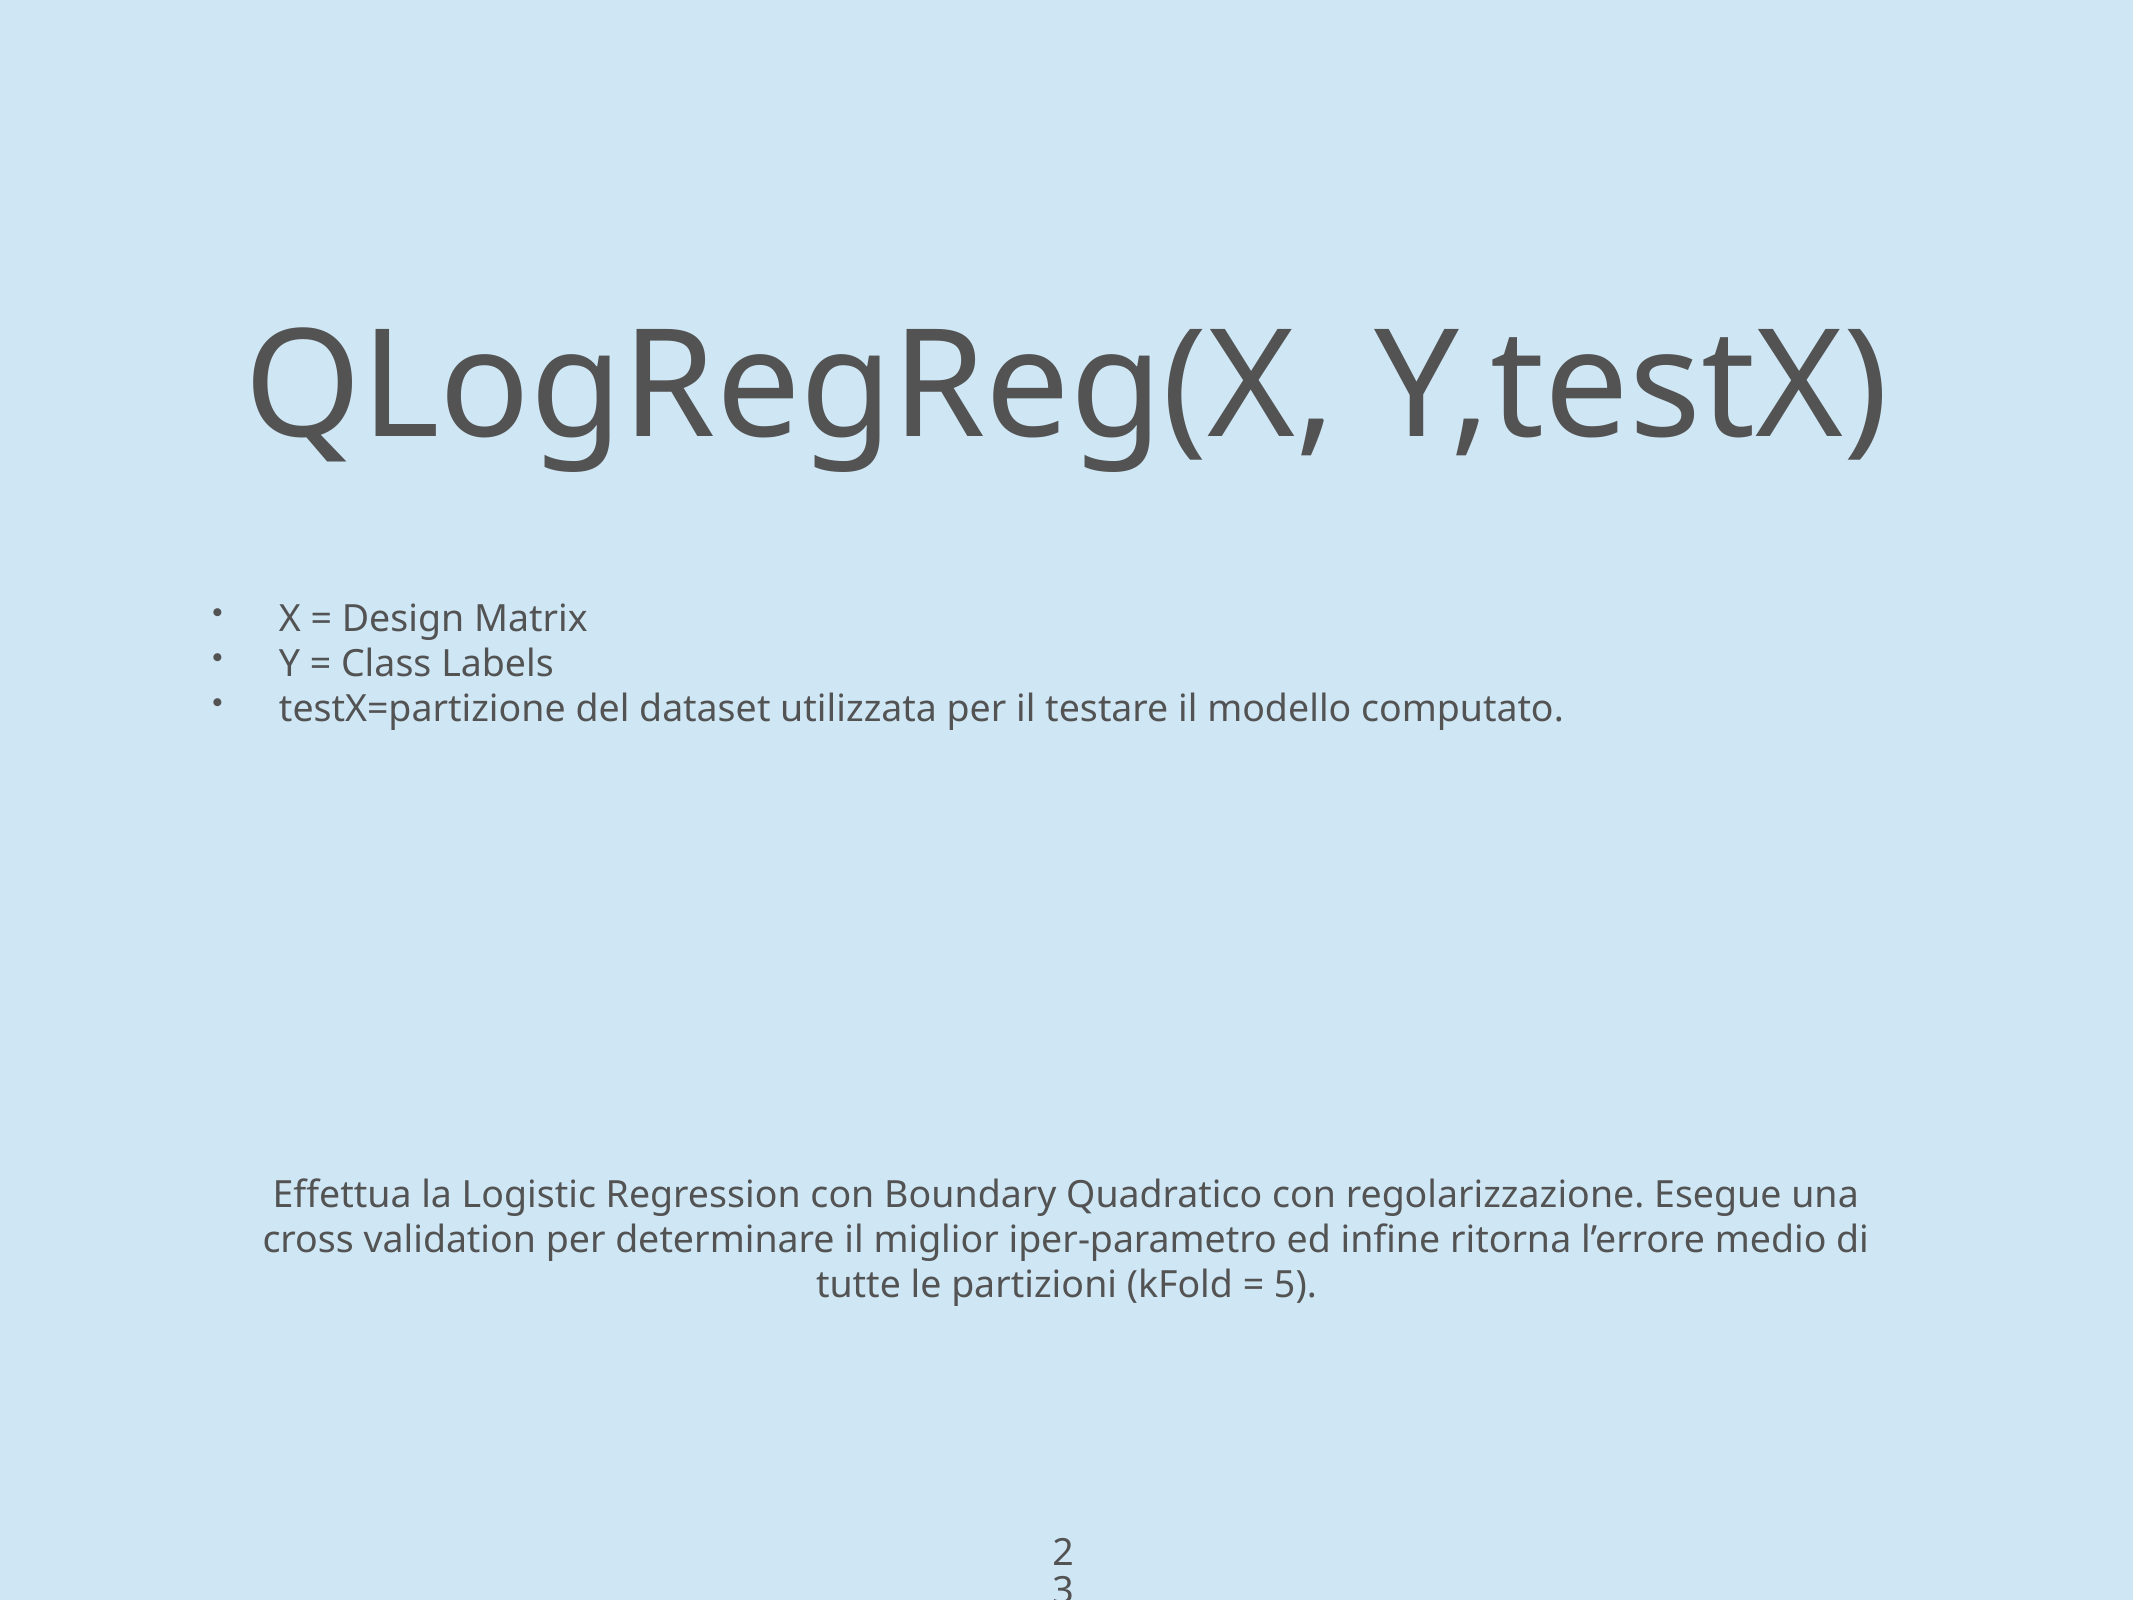

# QLogRegReg(X, Y,testX)
X = Design Matrix
Y = Class Labels
testX=partizione del dataset utilizzata per il testare il modello computato.
Effettua la Logistic Regression con Boundary Quadratico con regolarizzazione. Esegue una cross validation per determinare il miglior iper-parametro ed infine ritorna l’errore medio di tutte le partizioni (kFold = 5).